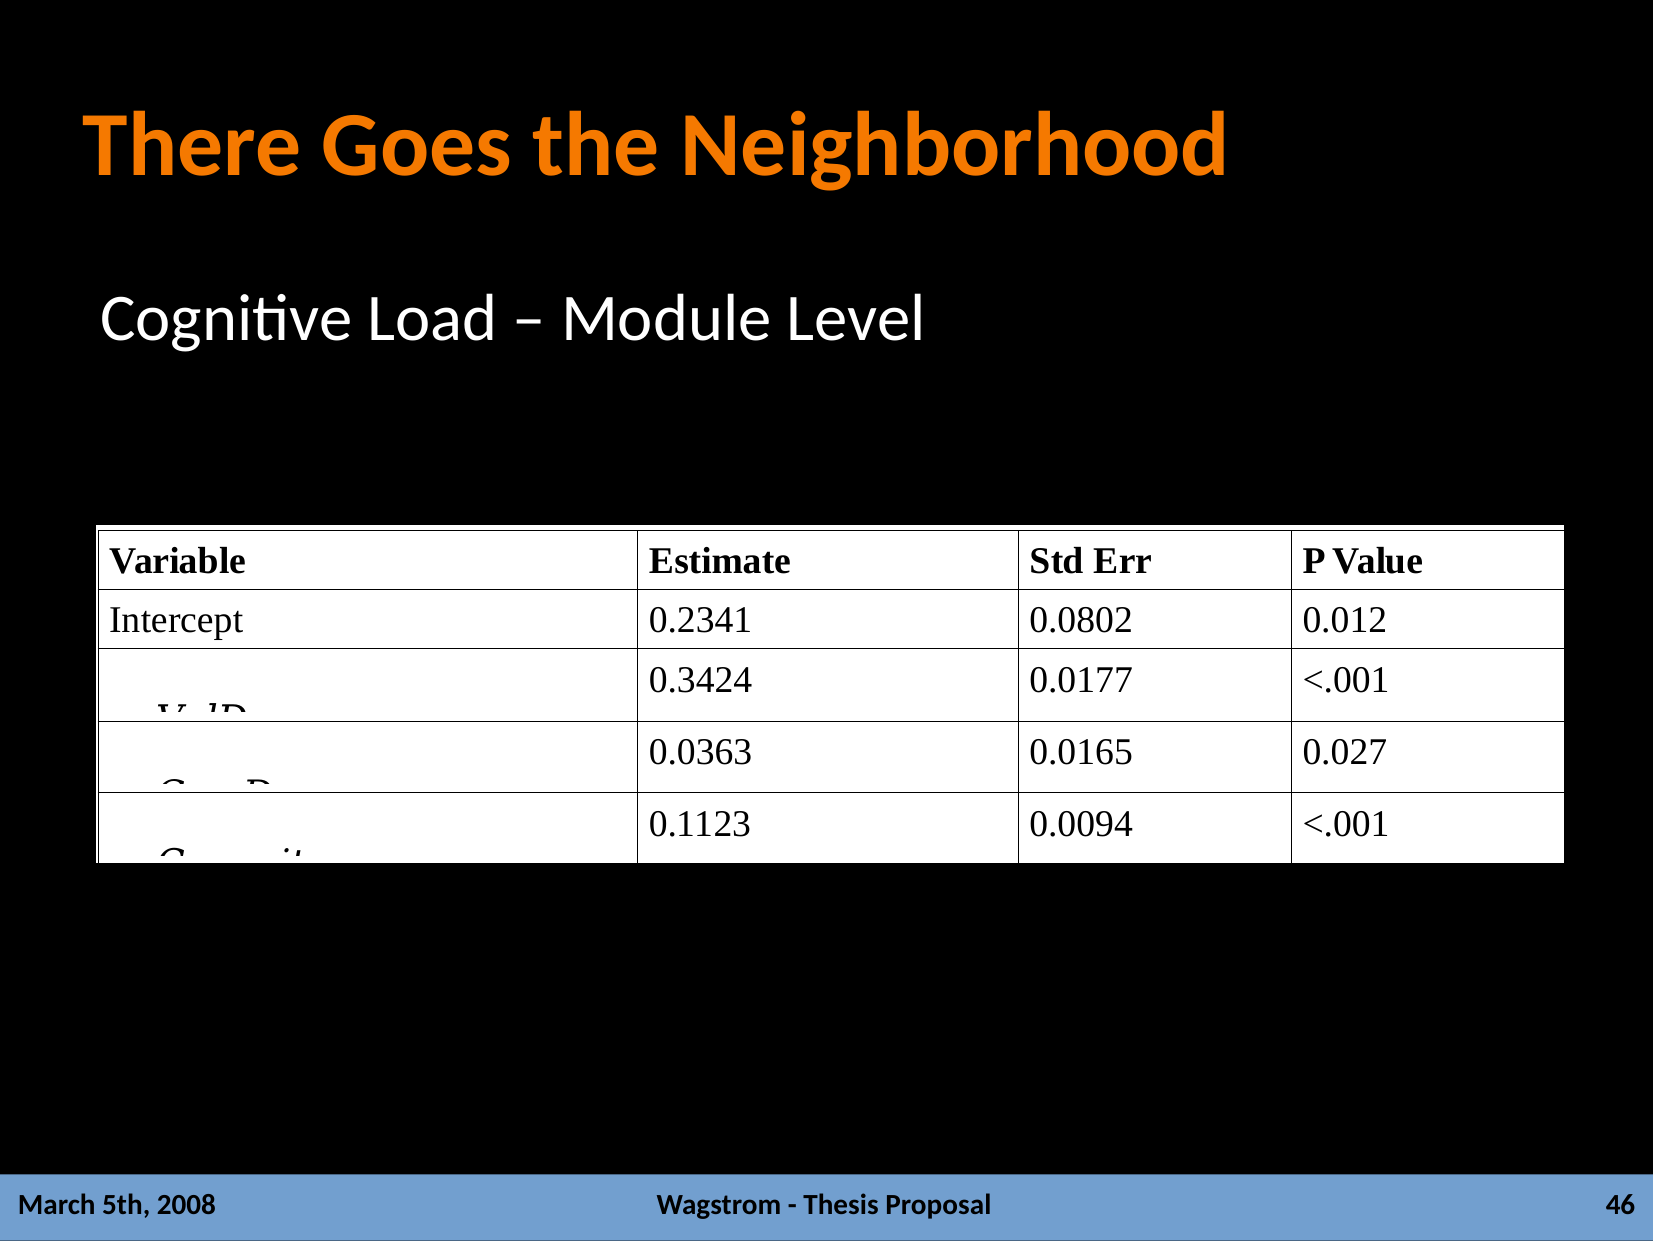

# There Goes the Neighborhood
Cognitive Load – Module Level
March 5th, 2008
Wagstrom - Thesis Proposal
46